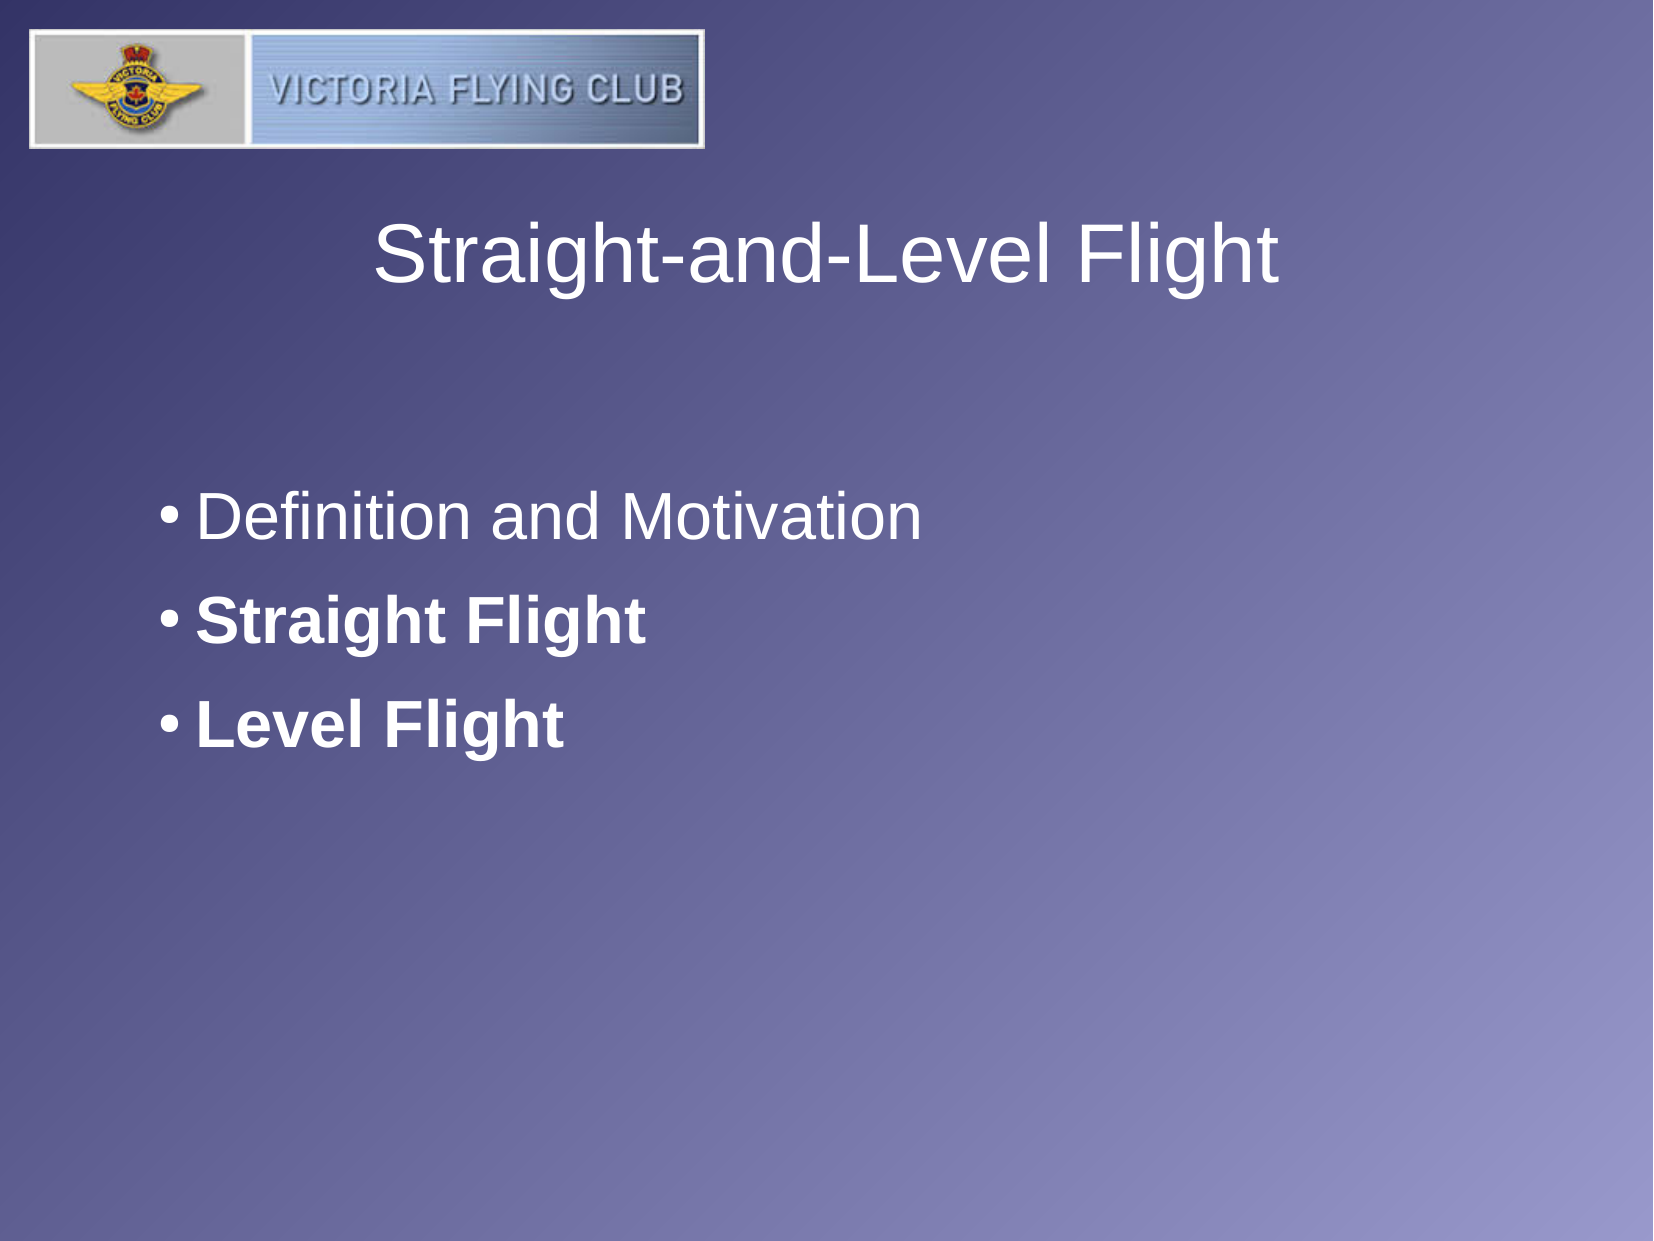

# Straight-and-Level Flight
Definition and Motivation
Straight Flight
Level Flight